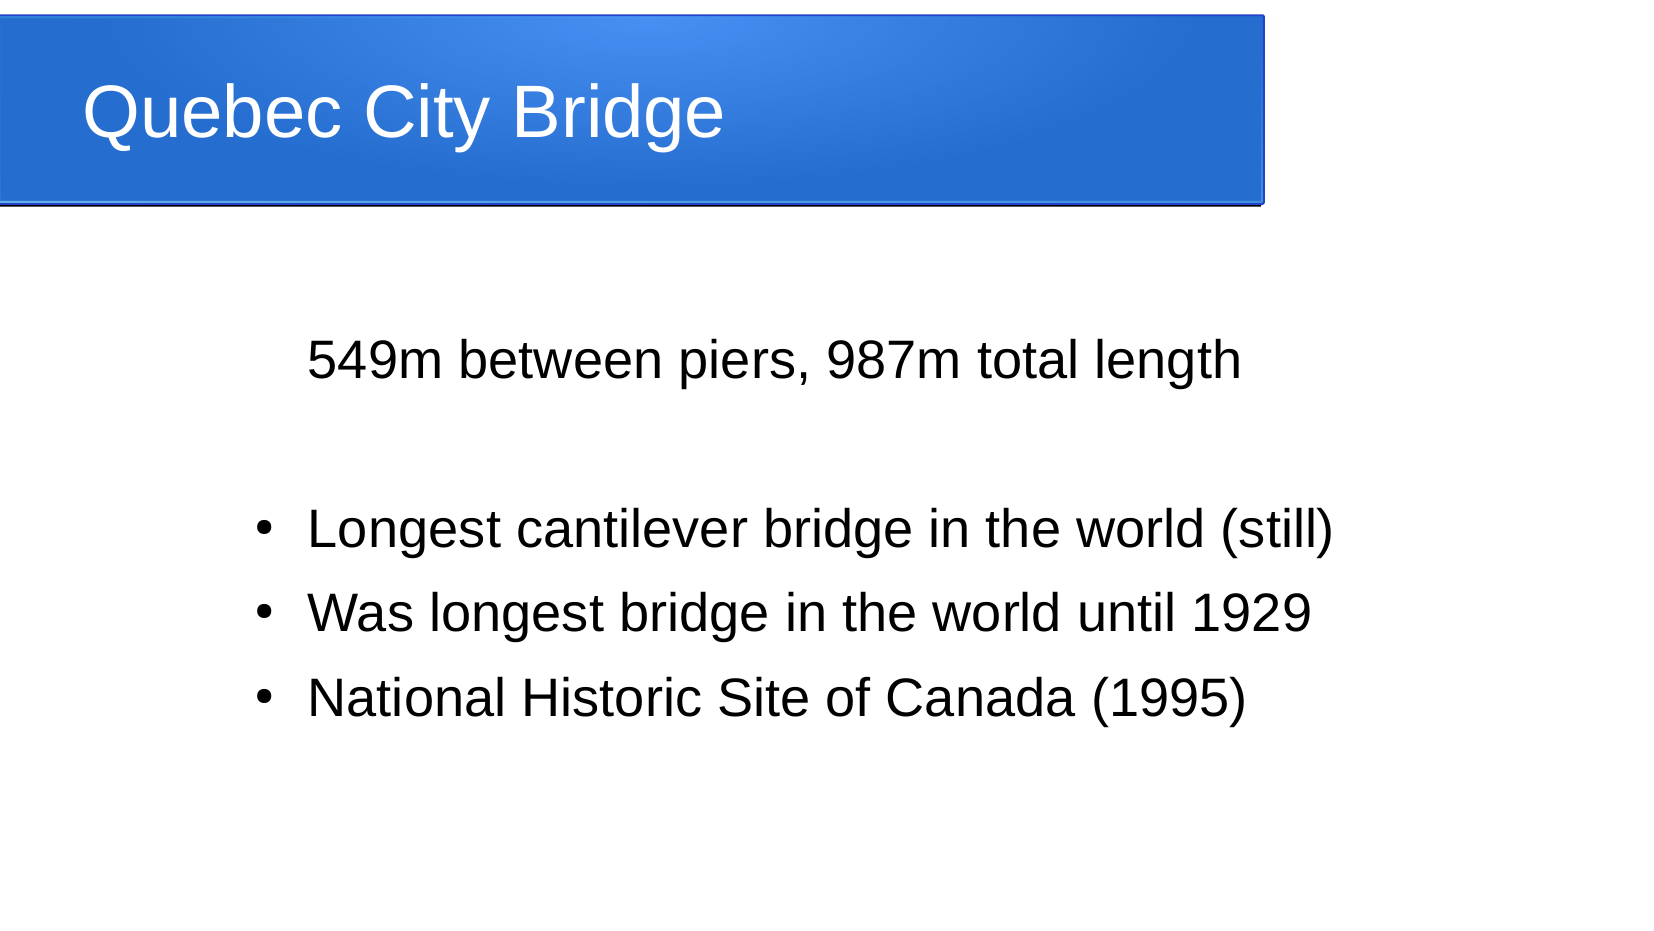

# Quebec City Bridge
549m between piers, 987m total length
Longest cantilever bridge in the world (still)
Was longest bridge in the world until 1929
National Historic Site of Canada (1995)